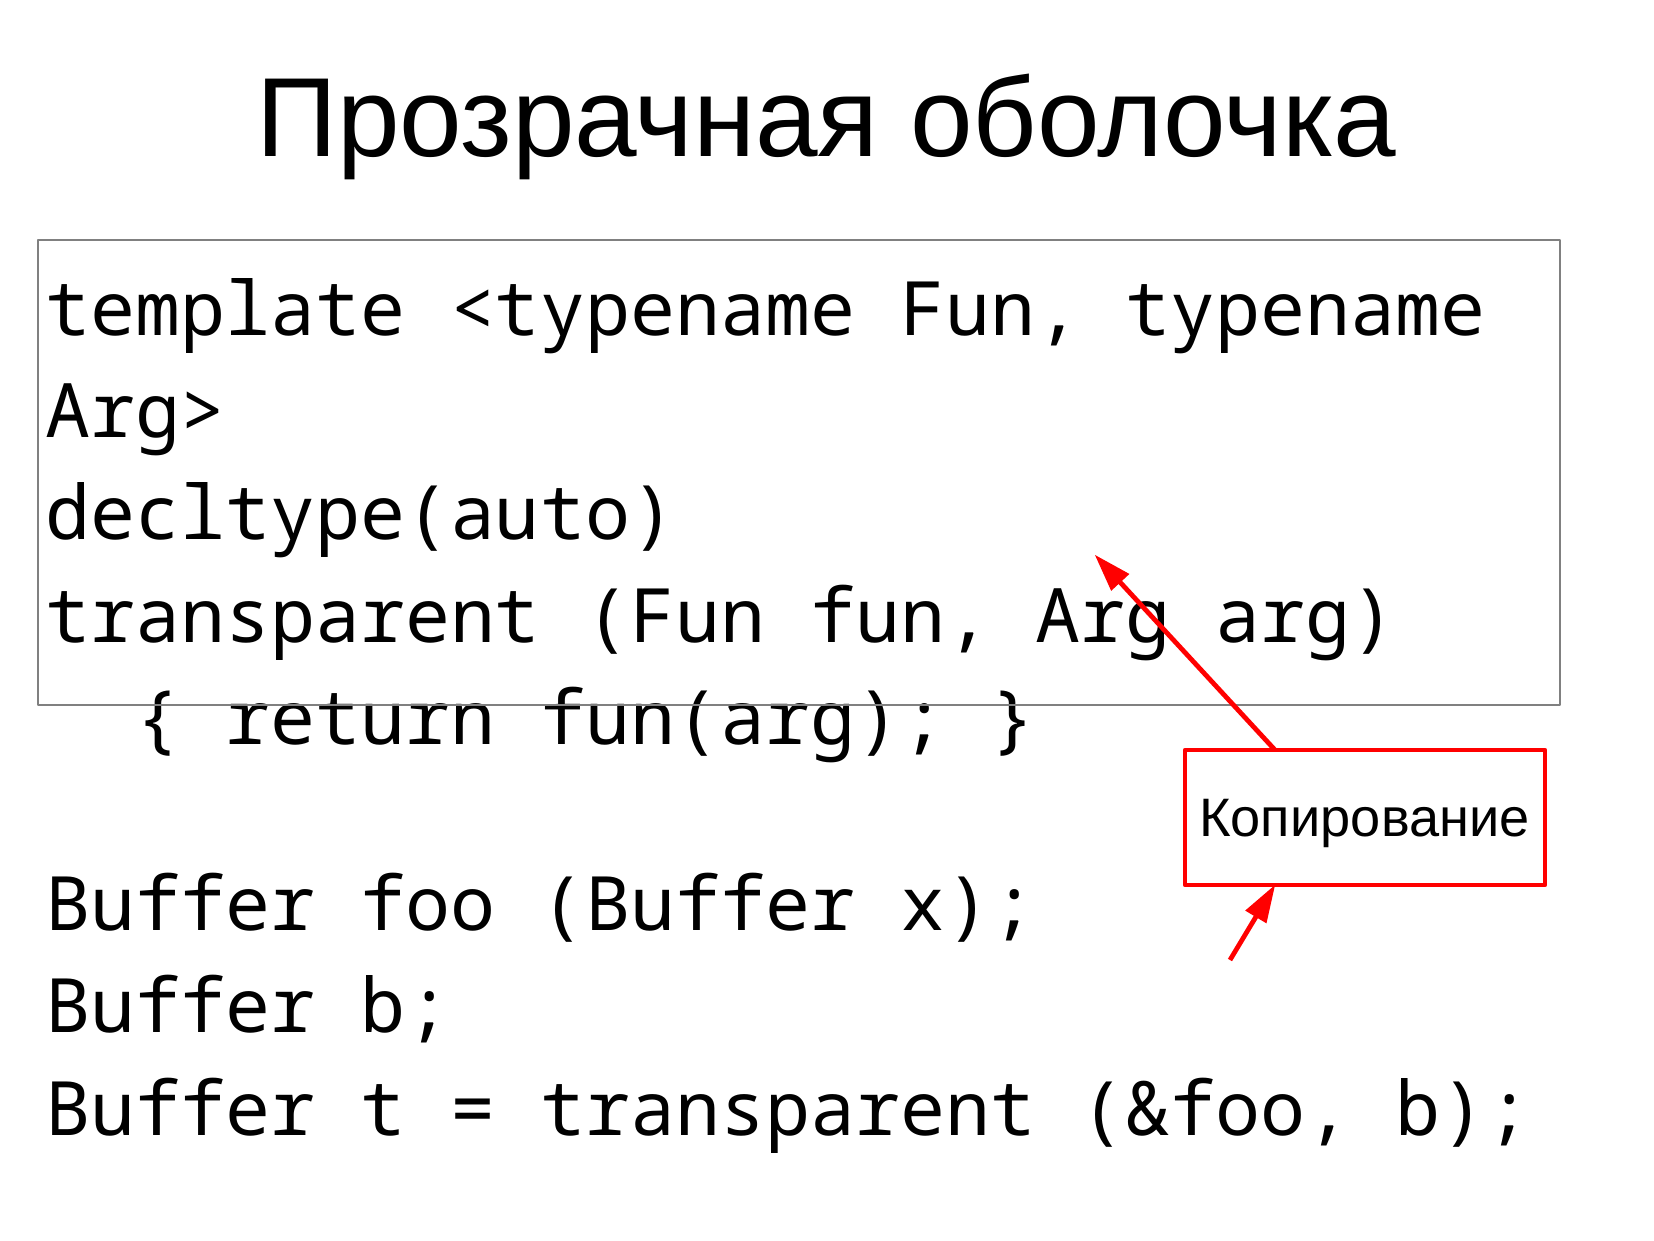

# Прозрачная оболочка
template <typename Fun, typename Arg>
decltype(auto)
transparent (Fun fun, Arg arg)
 { return fun(arg); }
Buffer foo (Buffer x);
Buffer b;
Buffer t = transparent (&foo, b);
Копирование